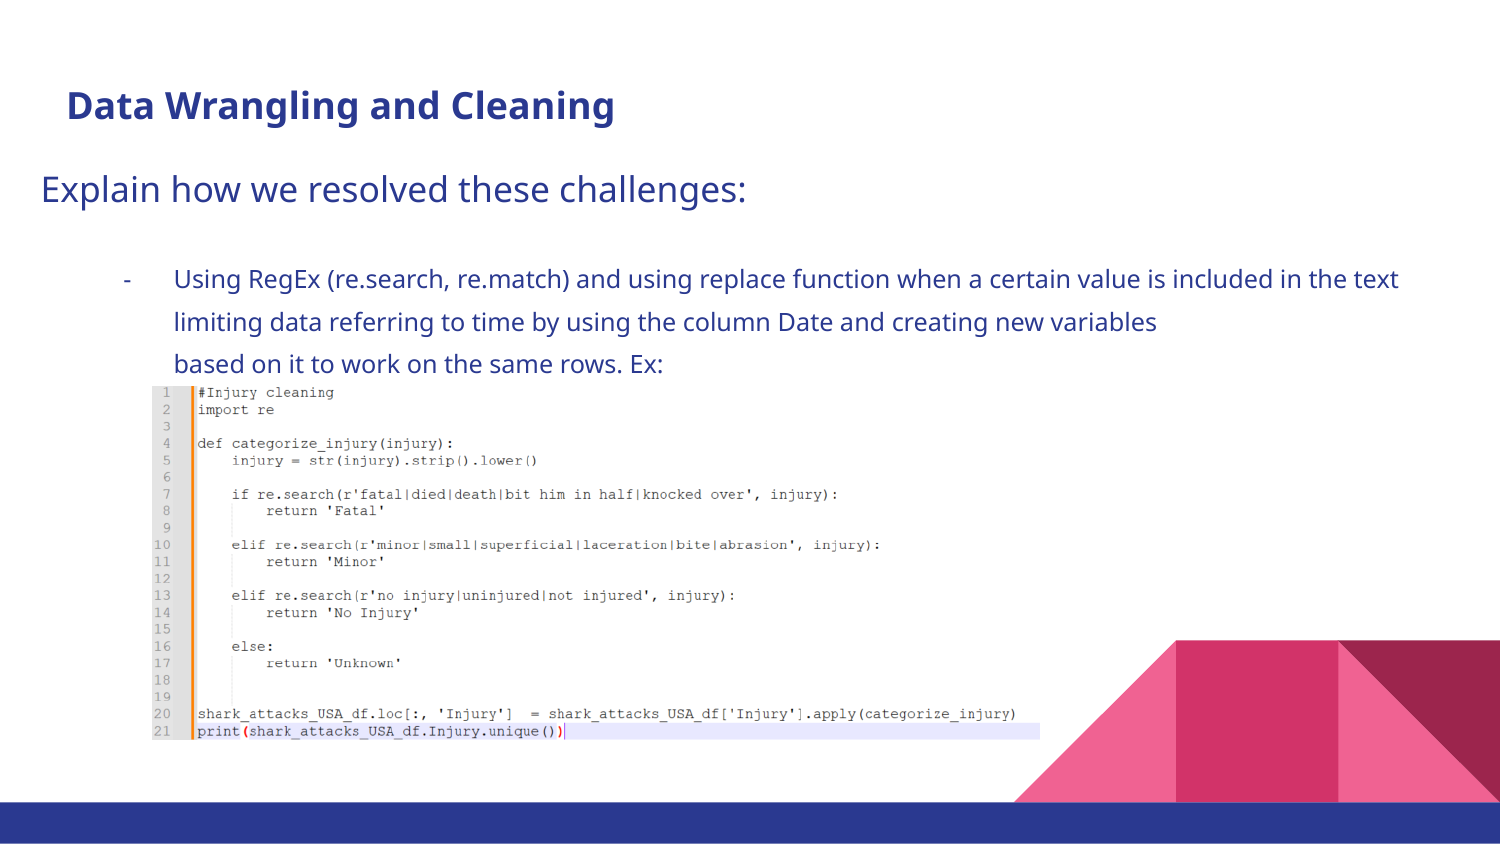

# Data Wrangling and Cleaning
Explain how we resolved these challenges:
Using RegEx (re.search, re.match) and using replace function when a certain value is included in the text
limiting data referring to time by using the column Date and creating new variables
based on it to work on the same rows. Ex: